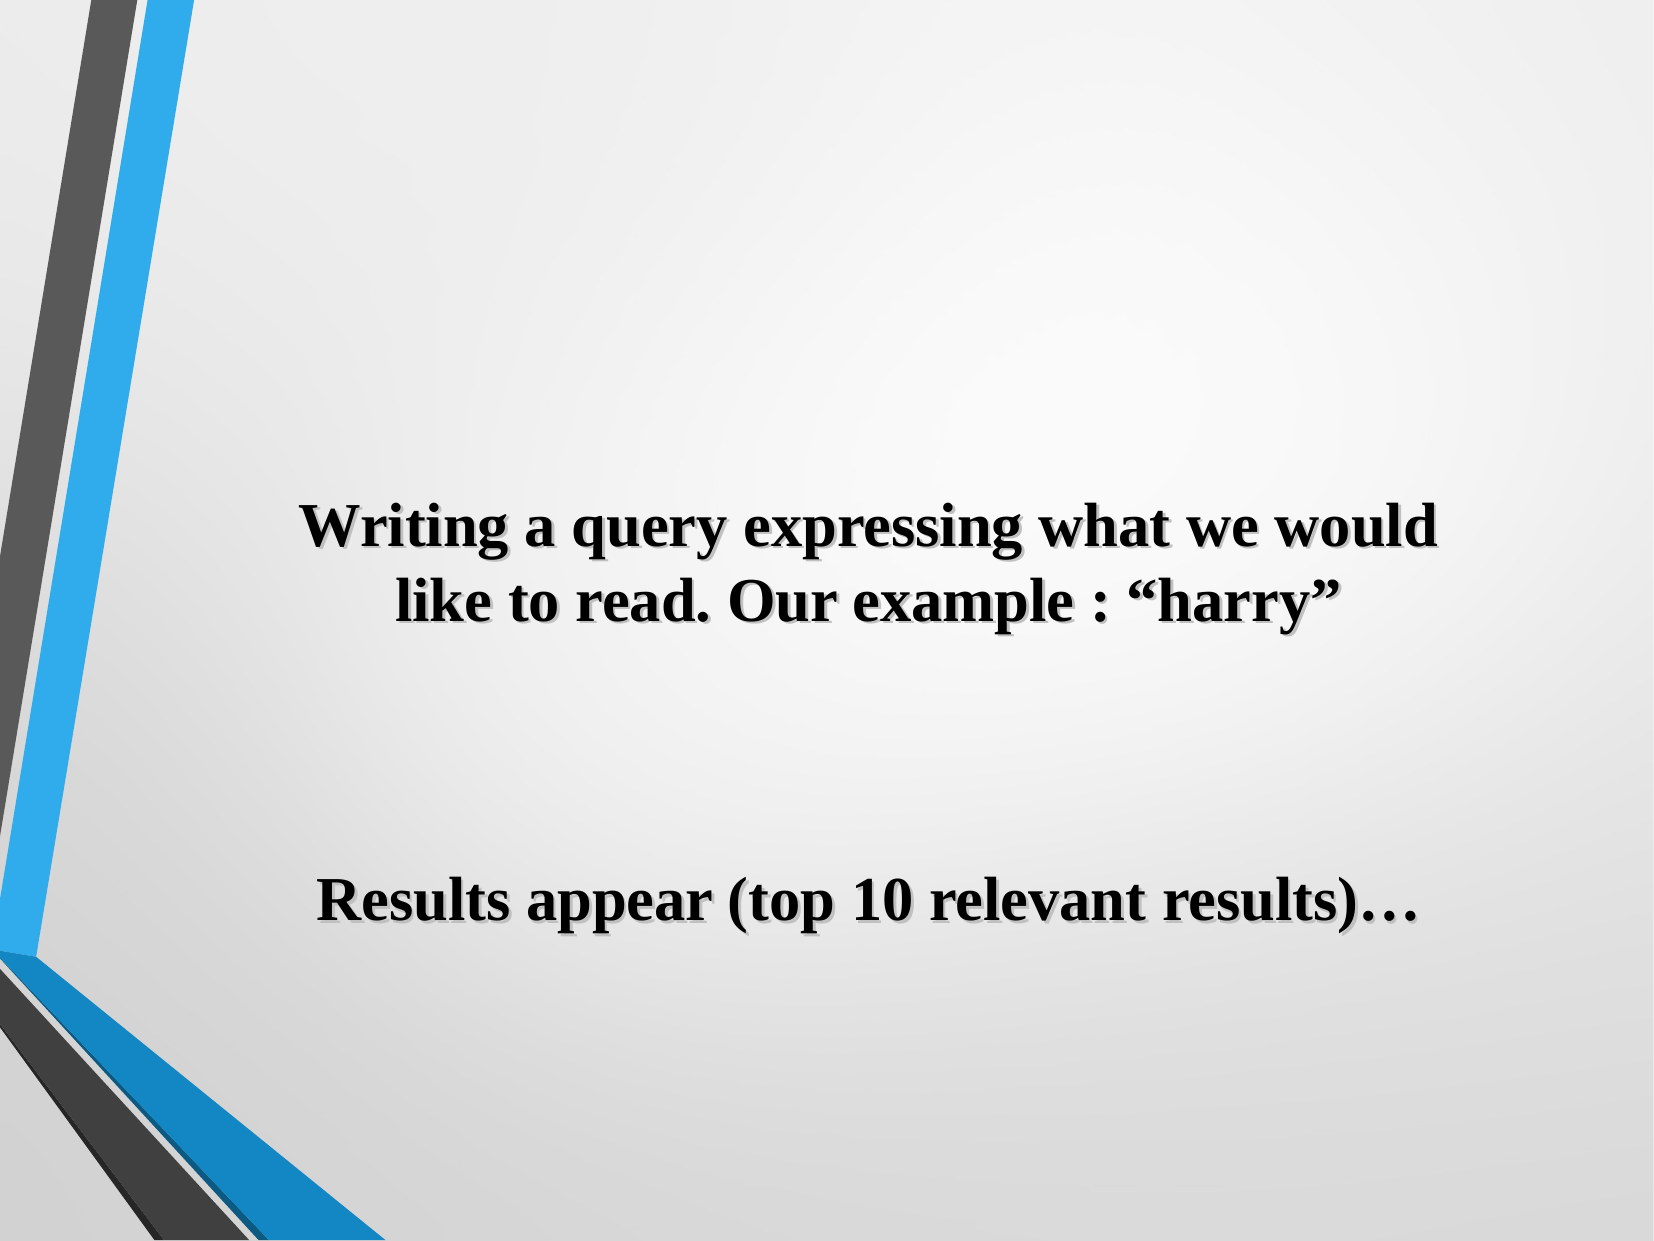

Writing a query expressing what we would like to read. Our example : “harry”
Results appear (top 10 relevant results)…